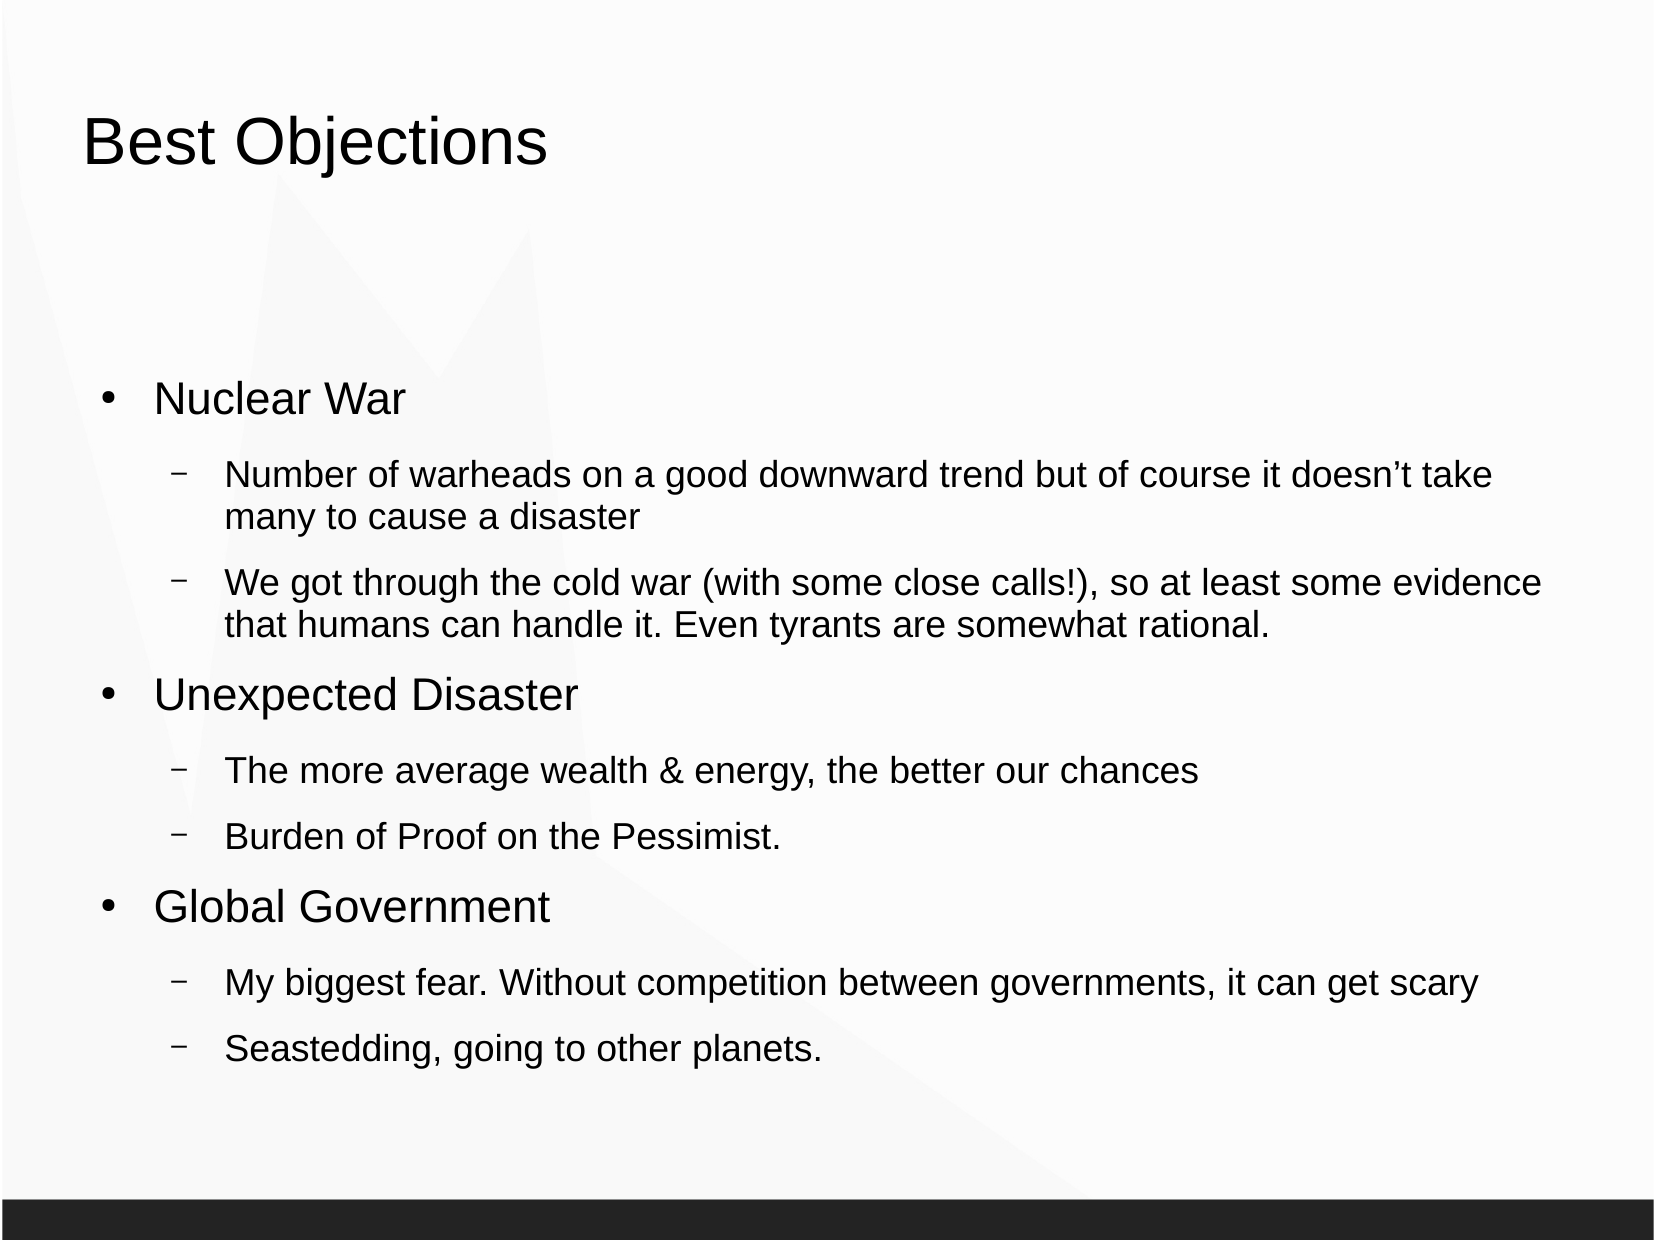

# Best Objections
Nuclear War
Number of warheads on a good downward trend but of course it doesn’t take many to cause a disaster
We got through the cold war (with some close calls!), so at least some evidence that humans can handle it. Even tyrants are somewhat rational.
Unexpected Disaster
The more average wealth & energy, the better our chances
Burden of Proof on the Pessimist.
Global Government
My biggest fear. Without competition between governments, it can get scary
Seastedding, going to other planets.